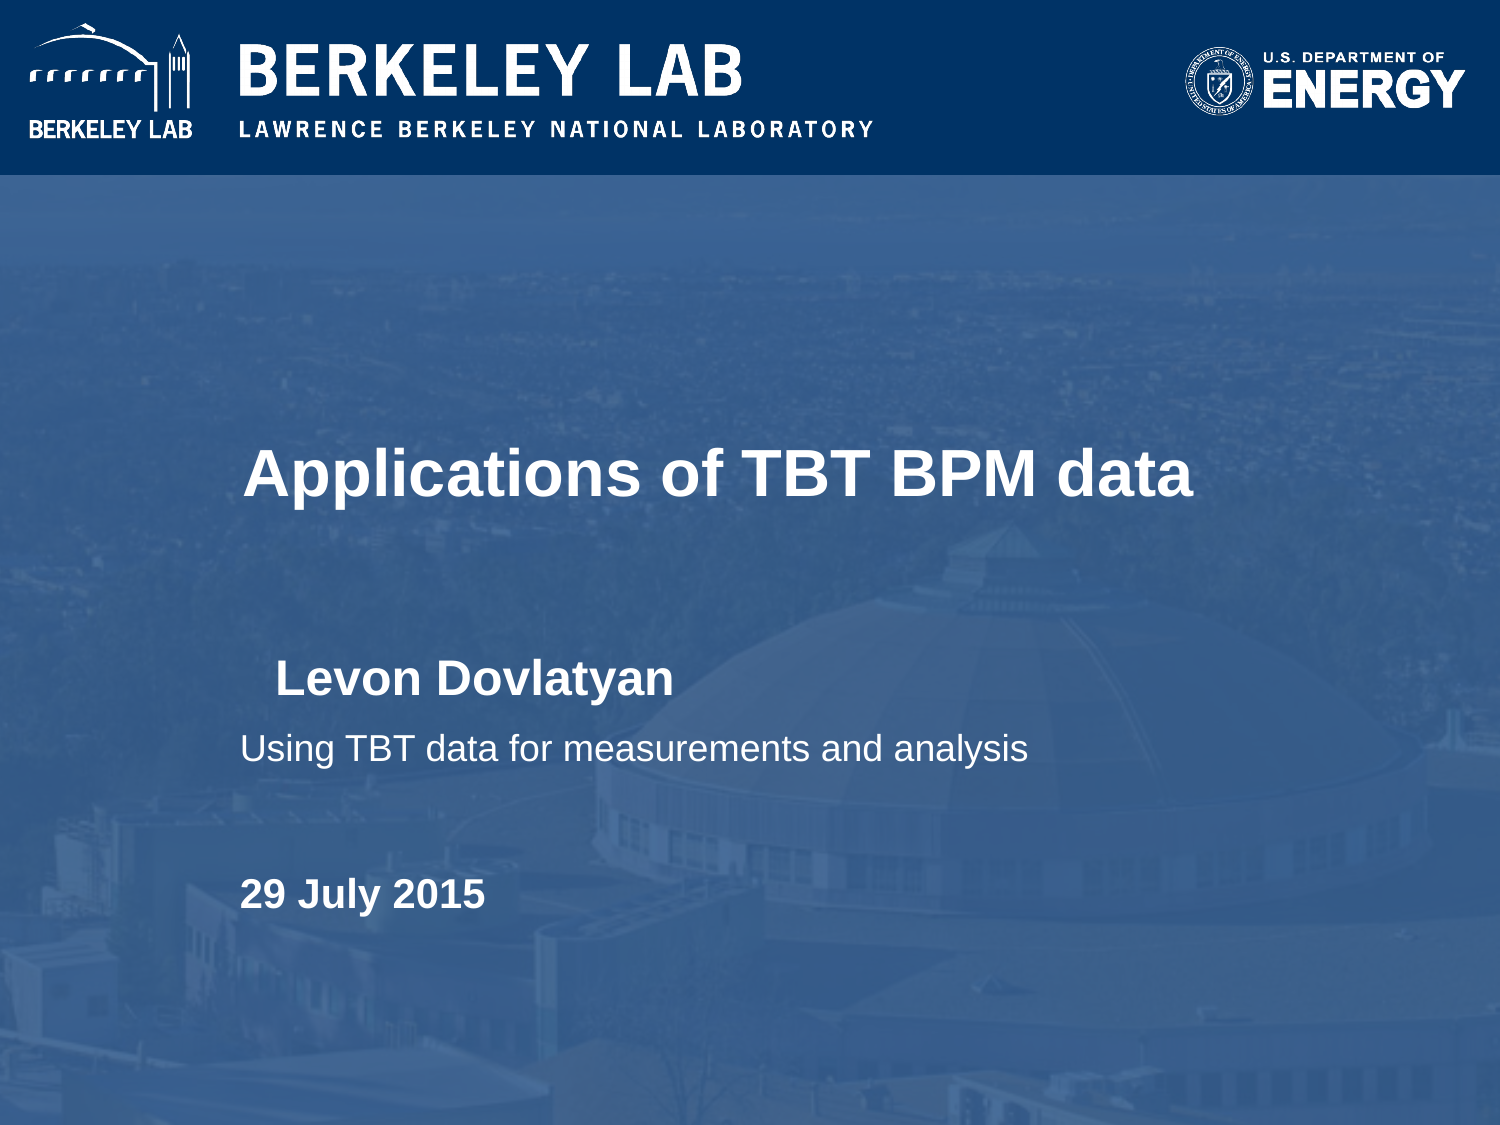

# Applications of TBT BPM data
Levon Dovlatyan
Using TBT data for measurements and analysis
29 July 2015